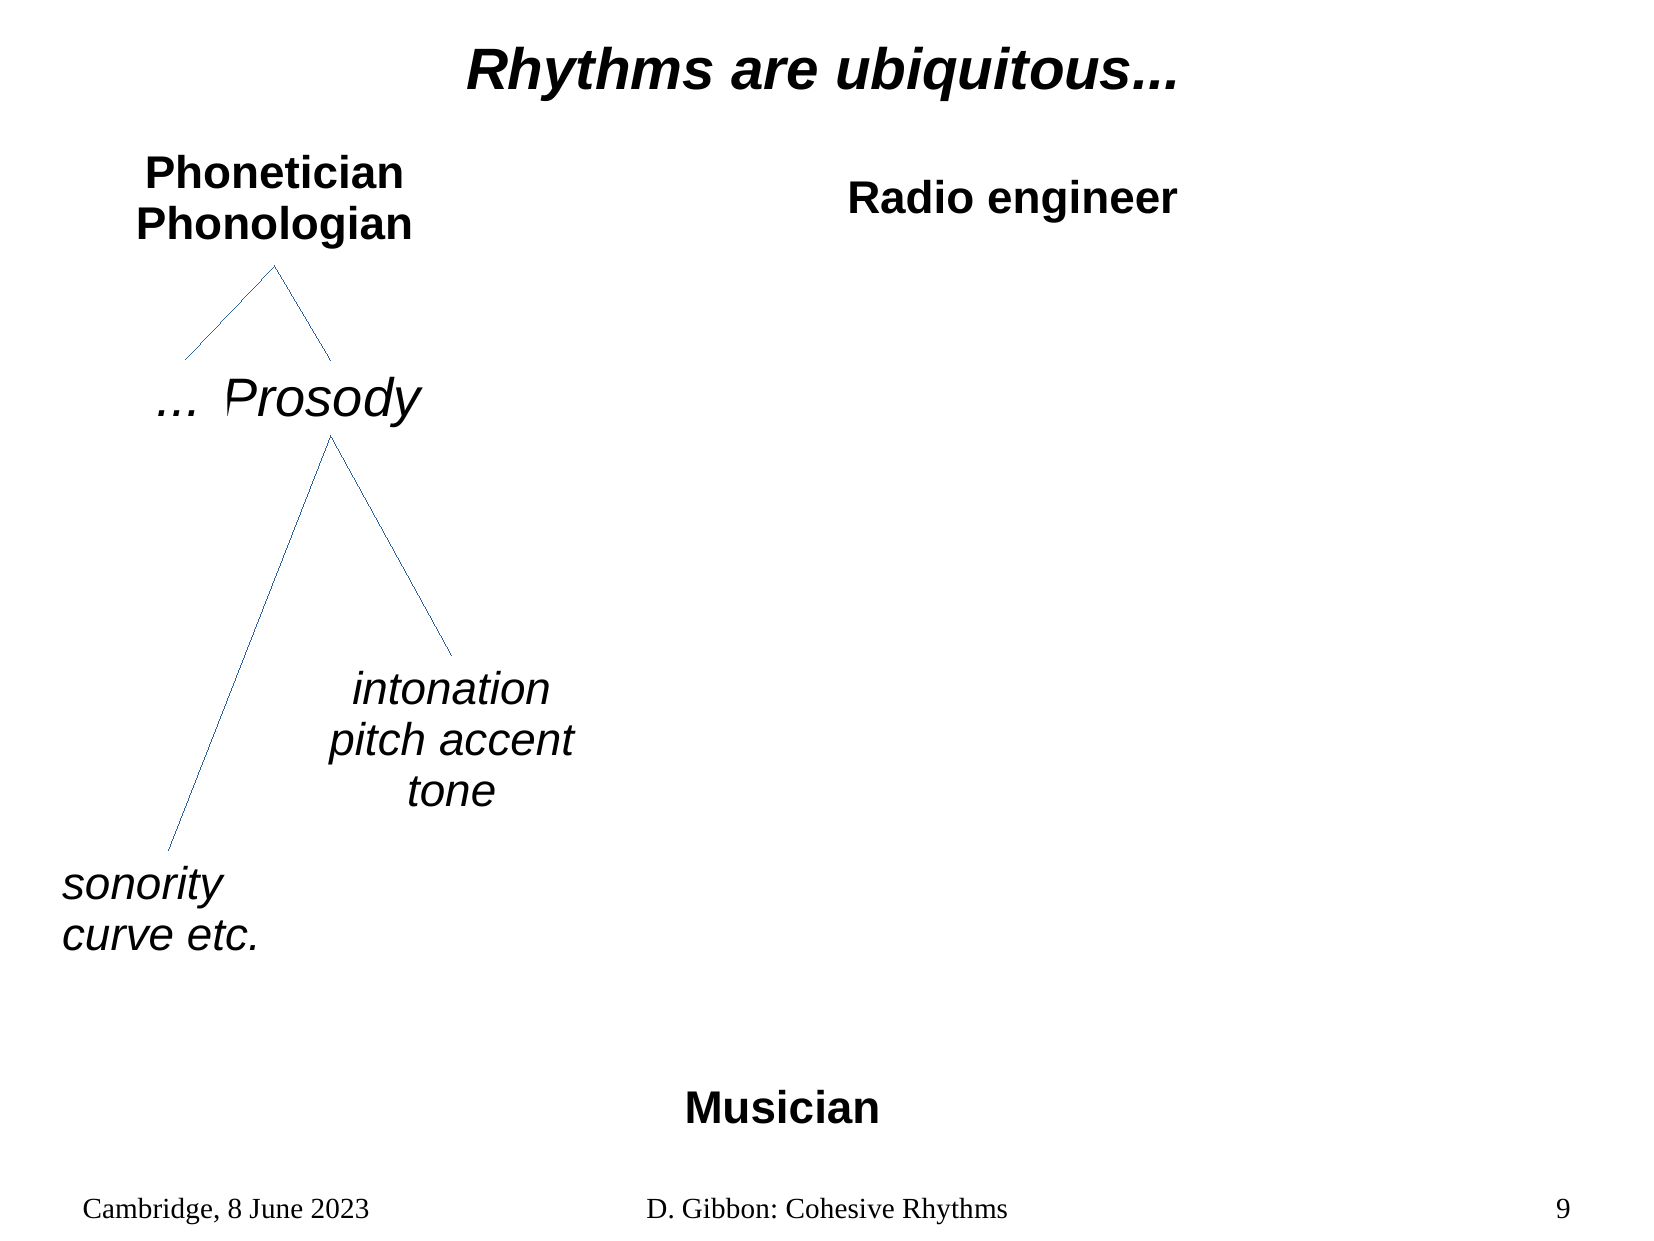

# Rhythms are ubiquitous...
Phonetician
Phonologian
Radio engineer
...
Prosody
intonation
pitch accent
tone
sonority curve etc.
Musician
Cambridge, 8 June 2023
D. Gibbon: Cohesive Rhythms
9